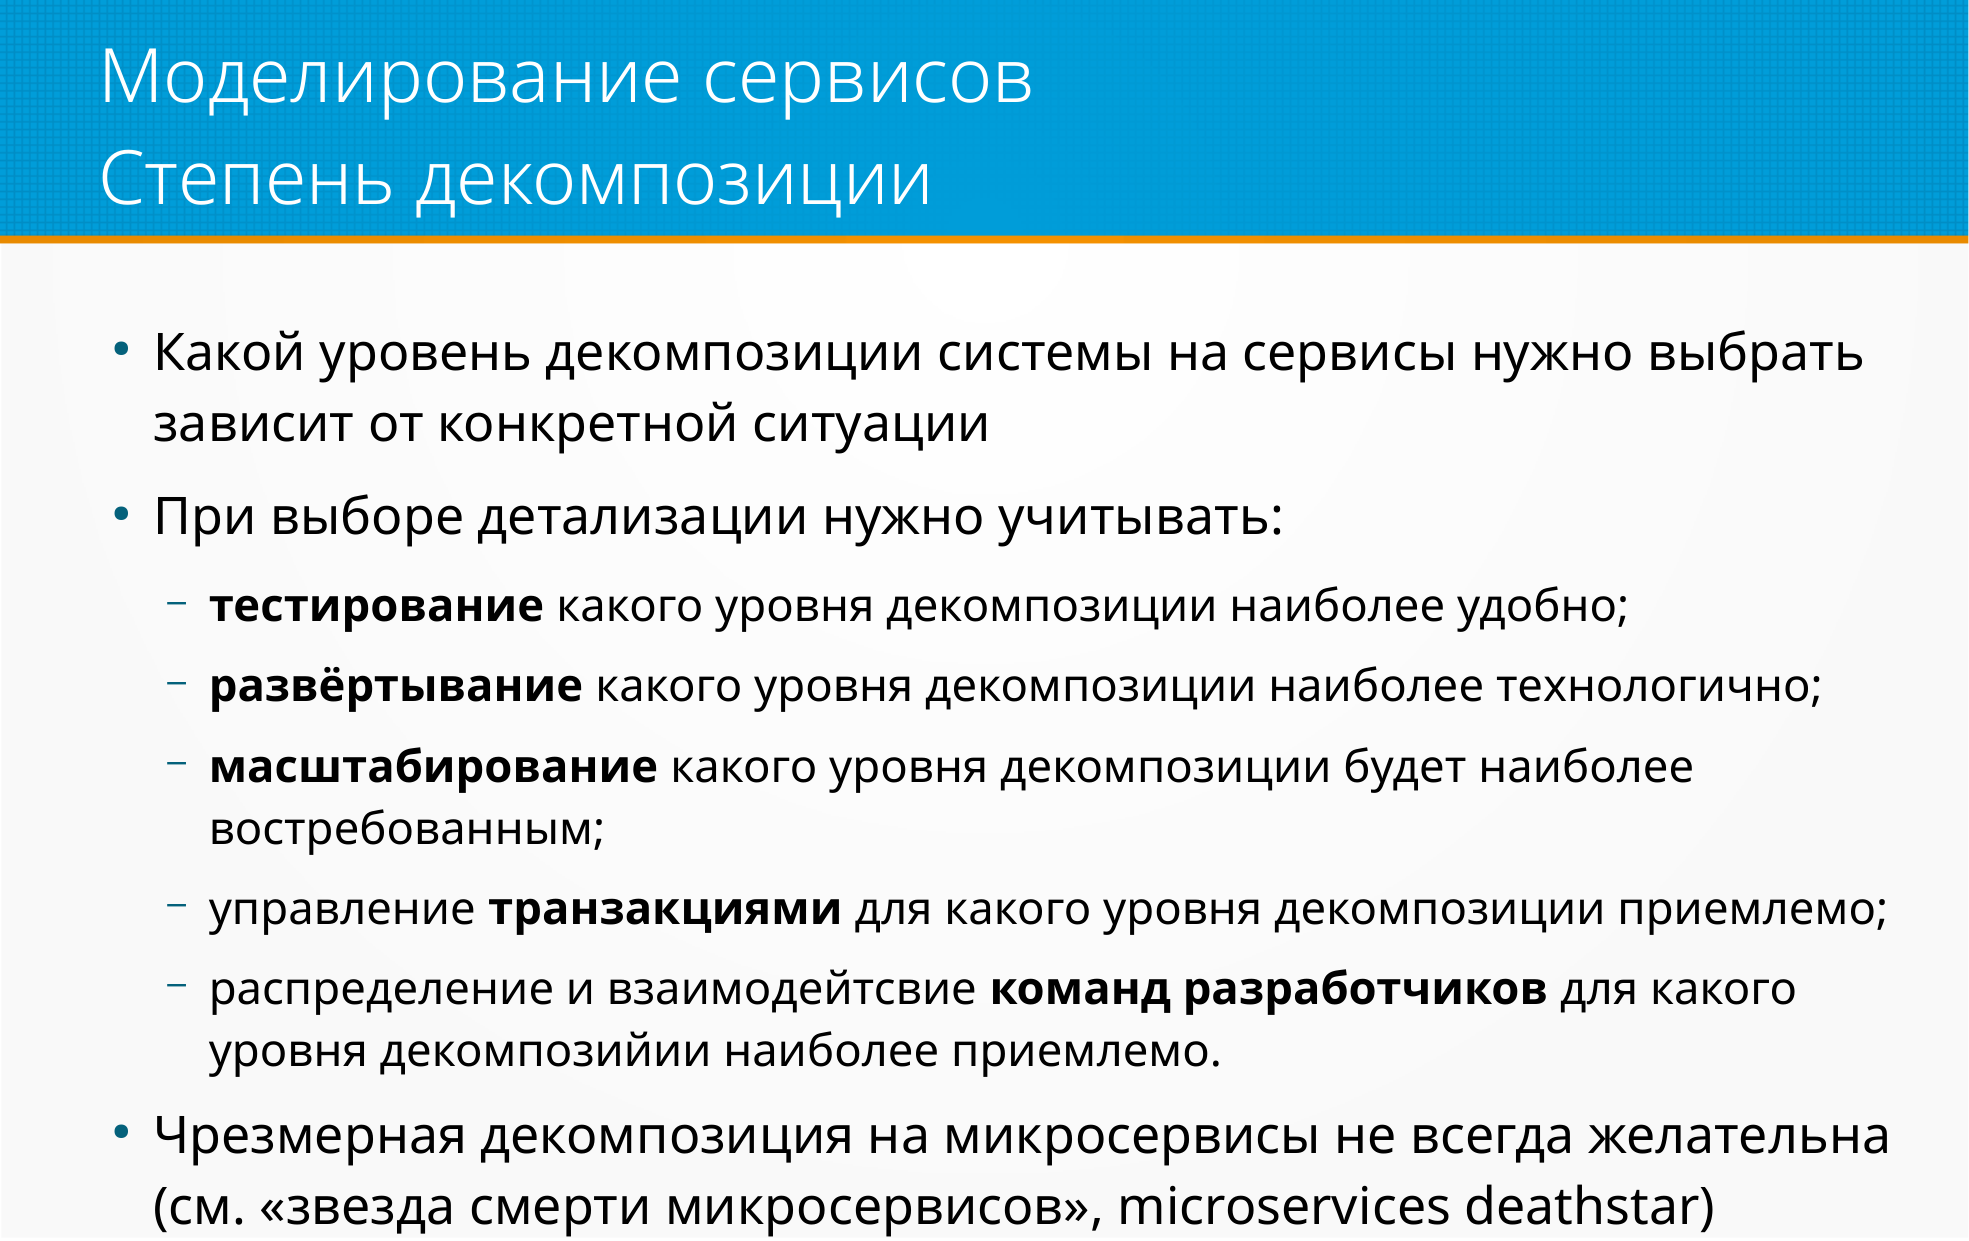

# Моделирование сервисов Степень декомпозиции
Какой уровень декомпозиции системы на сервисы нужно выбрать зависит от конкретной ситуации
При выборе детализации нужно учитывать:
тестирование какого уровня декомпозиции наиболее удобно;
развёртывание какого уровня декомпозиции наиболее технологично;
масштабирование какого уровня декомпозиции будет наиболее востребованным;
управление транзакциями для какого уровня декомпозиции приемлемо;
распределение и взаимодейтсвие команд разработчиков для какого уровня декомпозийии наиболее приемлемо.
Чрезмерная декомпозиция на микросервисы не всегда желательна (см. «звезда смерти микросервисов», microservices deathstar)